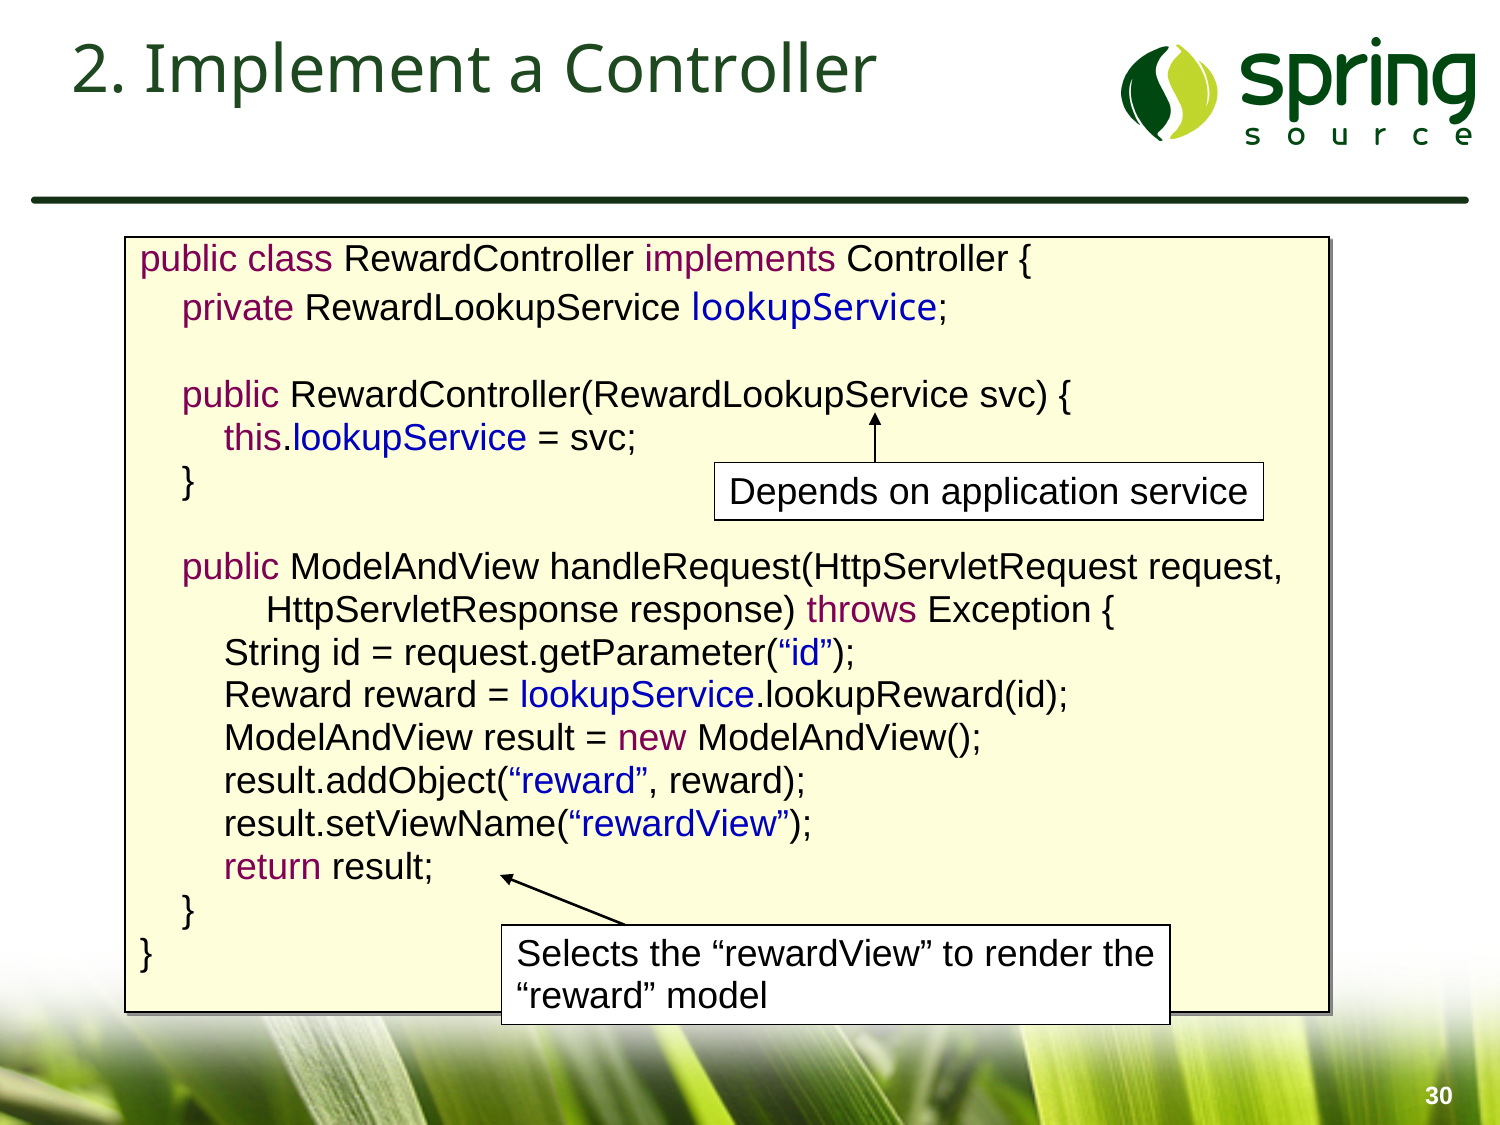

# 2. Implement a Controller
public class RewardController implements Controller {
 private RewardLookupService lookupService;
 public RewardController(RewardLookupService svc) {
 this.lookupService = svc;
 }
 public ModelAndView handleRequest(HttpServletRequest request,
 HttpServletResponse response) throws Exception {
 String id = request.getParameter(“id”);
 Reward reward = lookupService.lookupReward(id);
 ModelAndView result = new ModelAndView();
 result.addObject(“reward”, reward);
 result.setViewName(“rewardView”);
 return result;
 }
}
Depends on application service
Selects the “rewardView” to render the
“reward” model